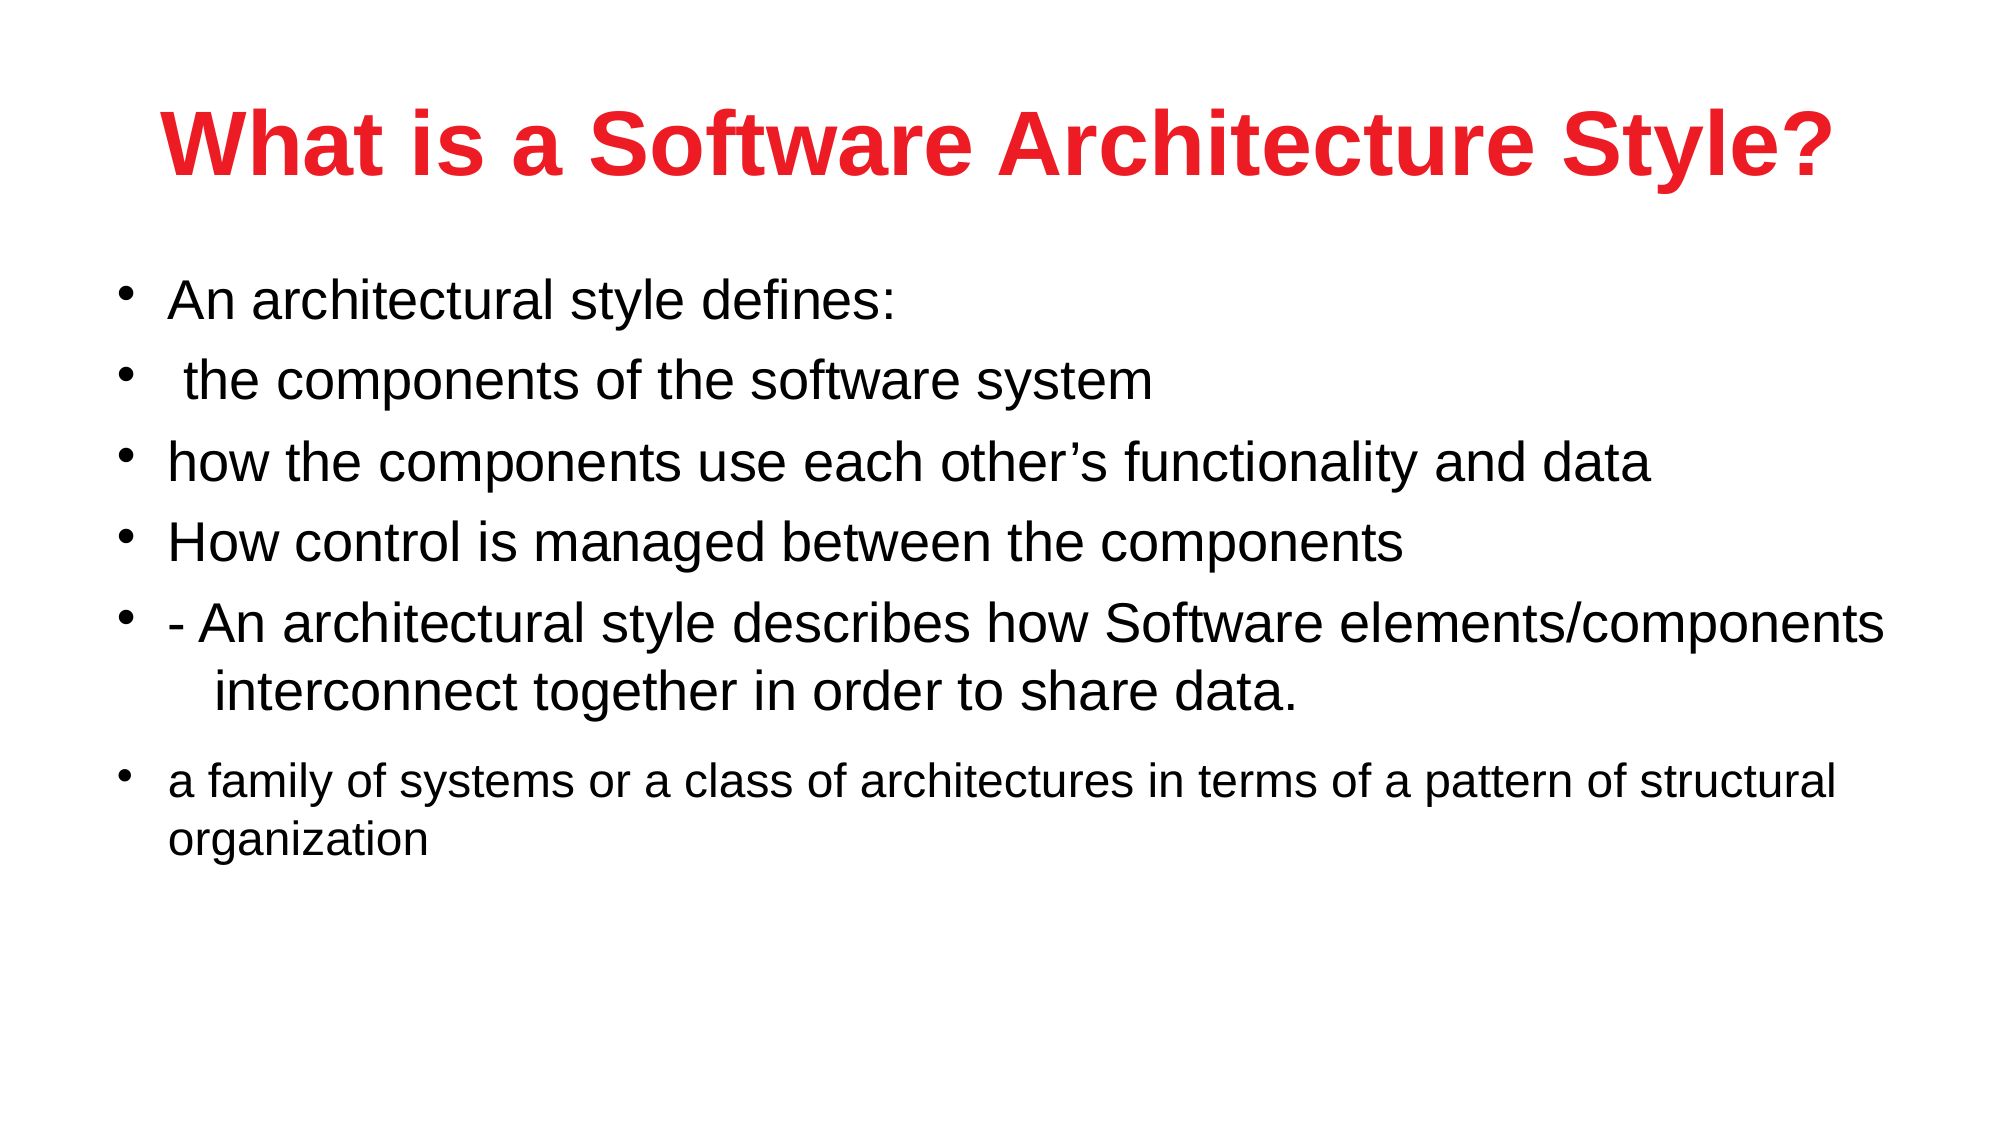

# What is a Software Architecture Style?
An architectural style defines:
 the components of the software system
how the components use each other’s functionality and data
How control is managed between the components
- An architectural style describes how Software elements/components interconnect together in order to share data.
a family of systems or a class of architectures in terms of a pattern of structural organization